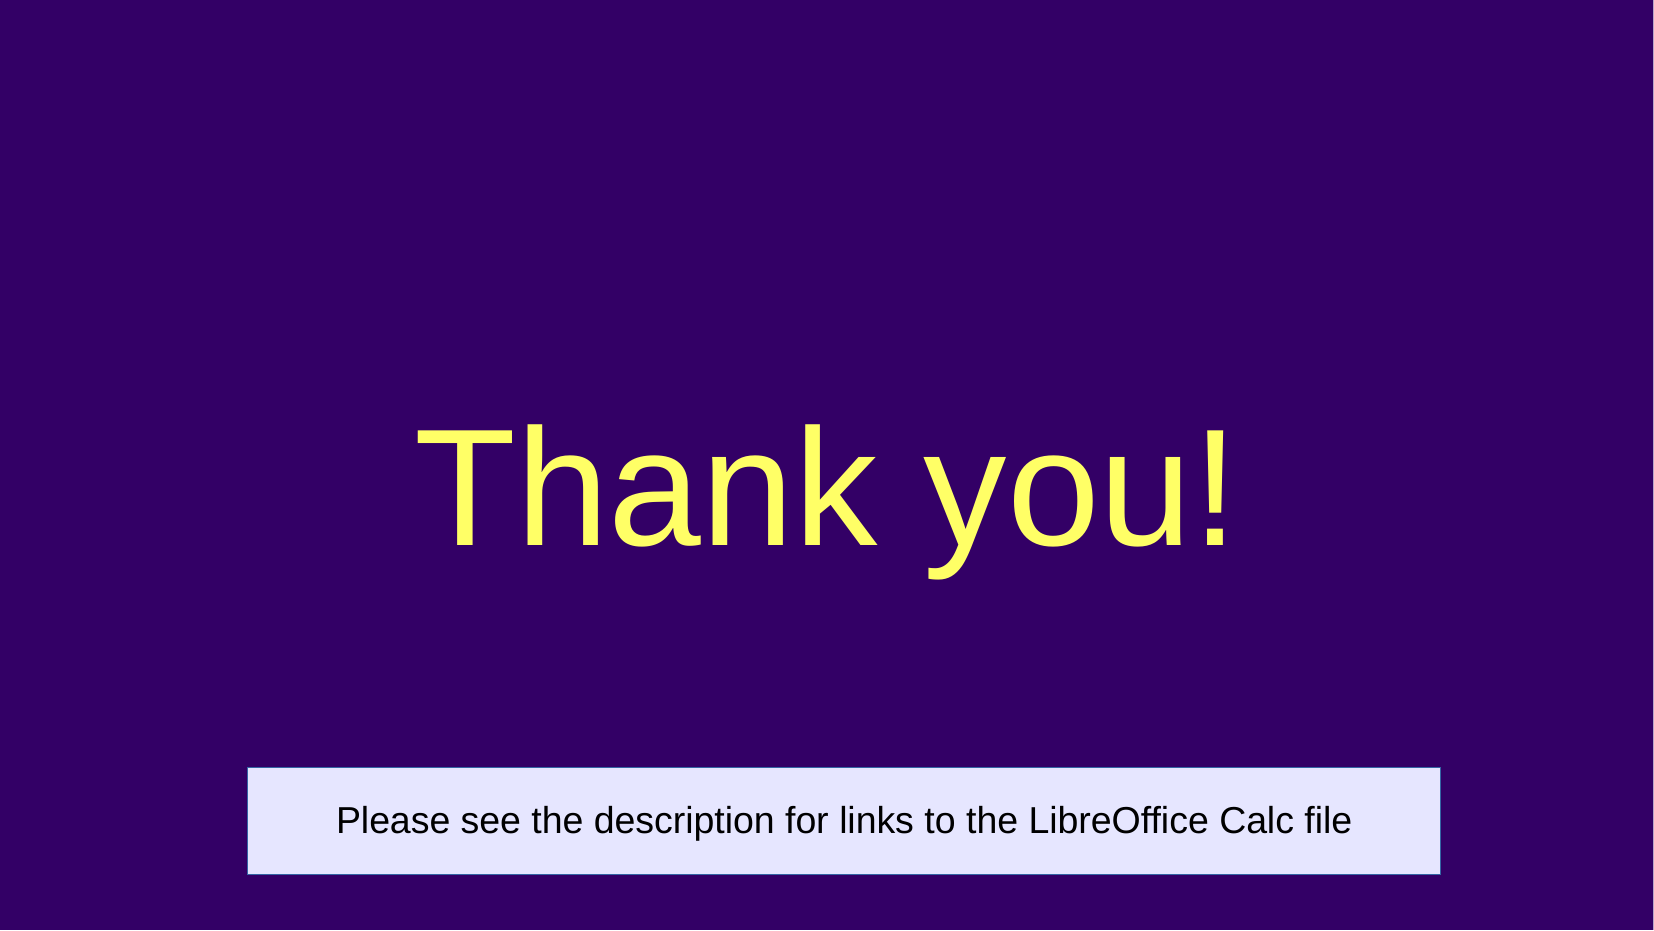

Thank you!
Please see the description for links to the LibreOffice Calc file